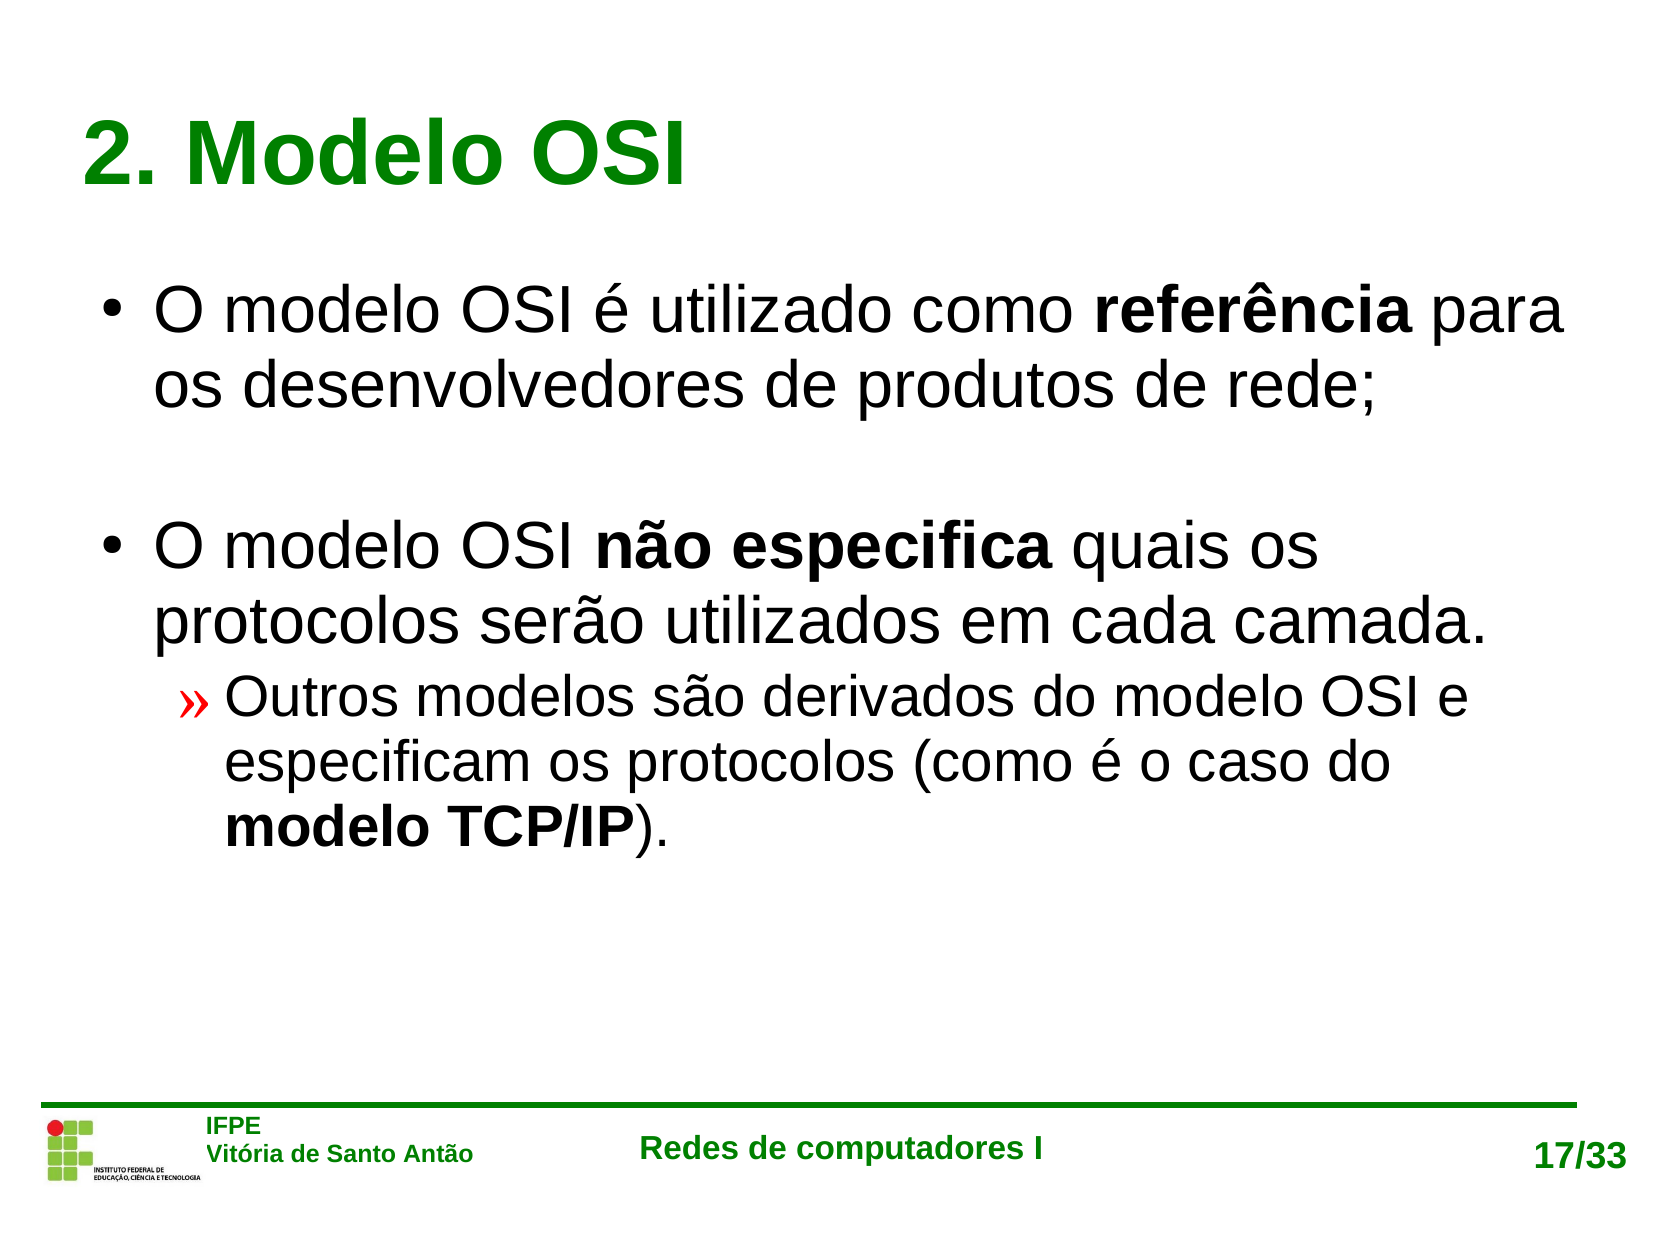

# 2. Modelo OSI
O modelo OSI é utilizado como referência para os desenvolvedores de produtos de rede;
O modelo OSI não especifica quais os protocolos serão utilizados em cada camada.
Outros modelos são derivados do modelo OSI e especificam os protocolos (como é o caso do modelo TCP/IP).